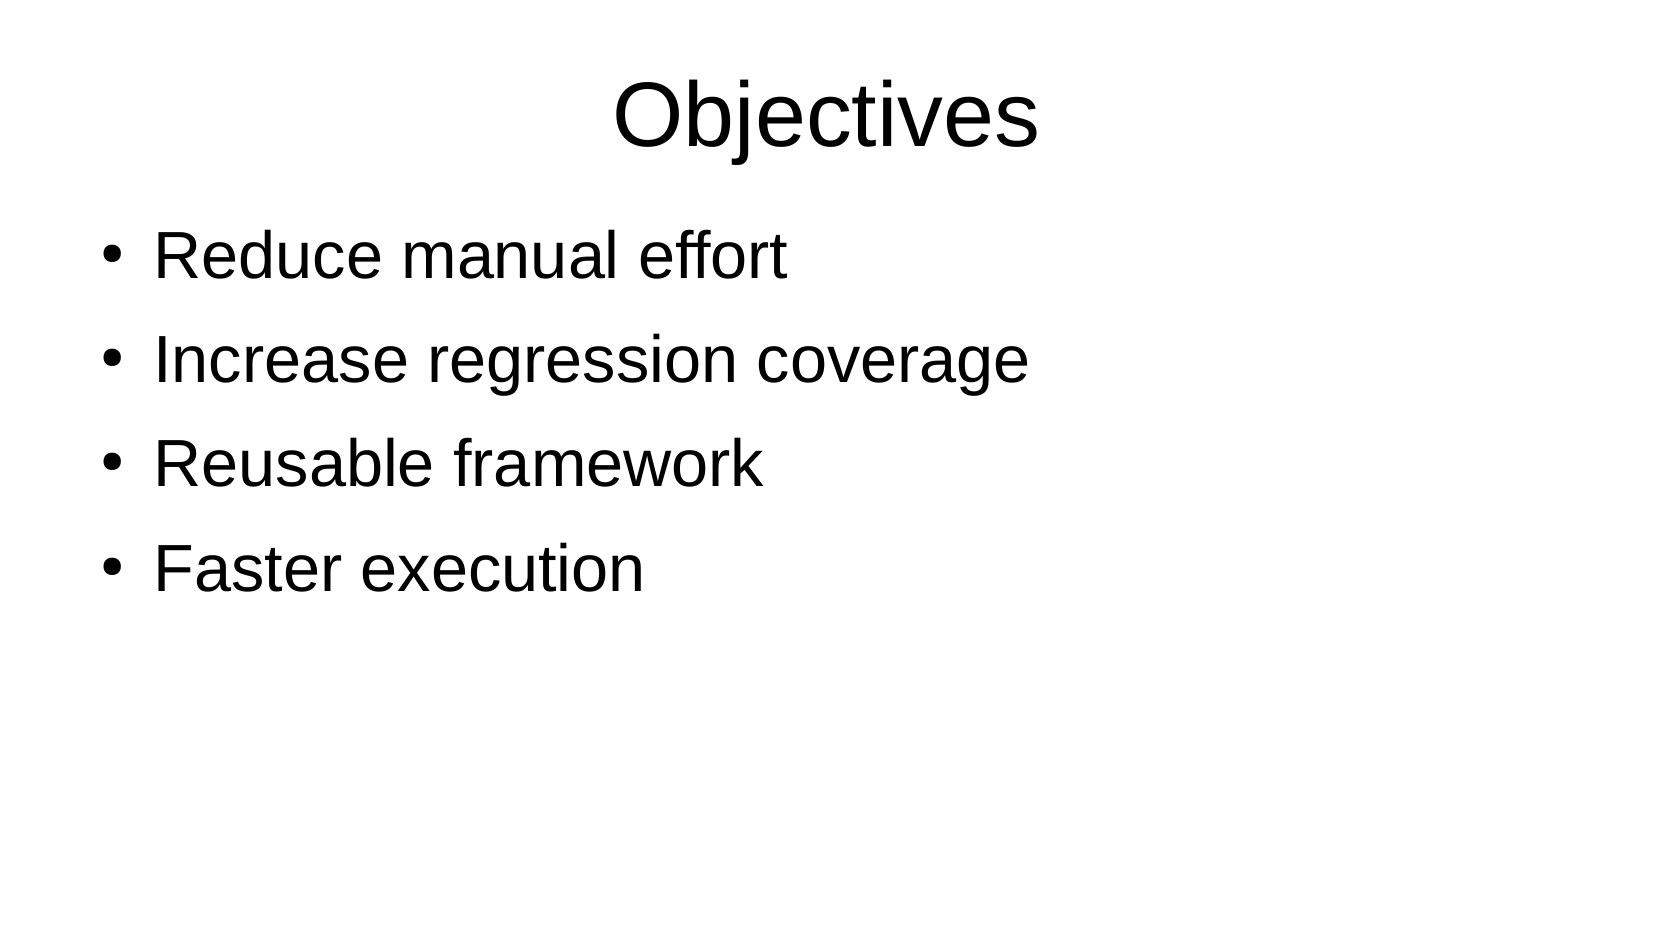

# Objectives
Reduce manual effort
Increase regression coverage
Reusable framework
Faster execution